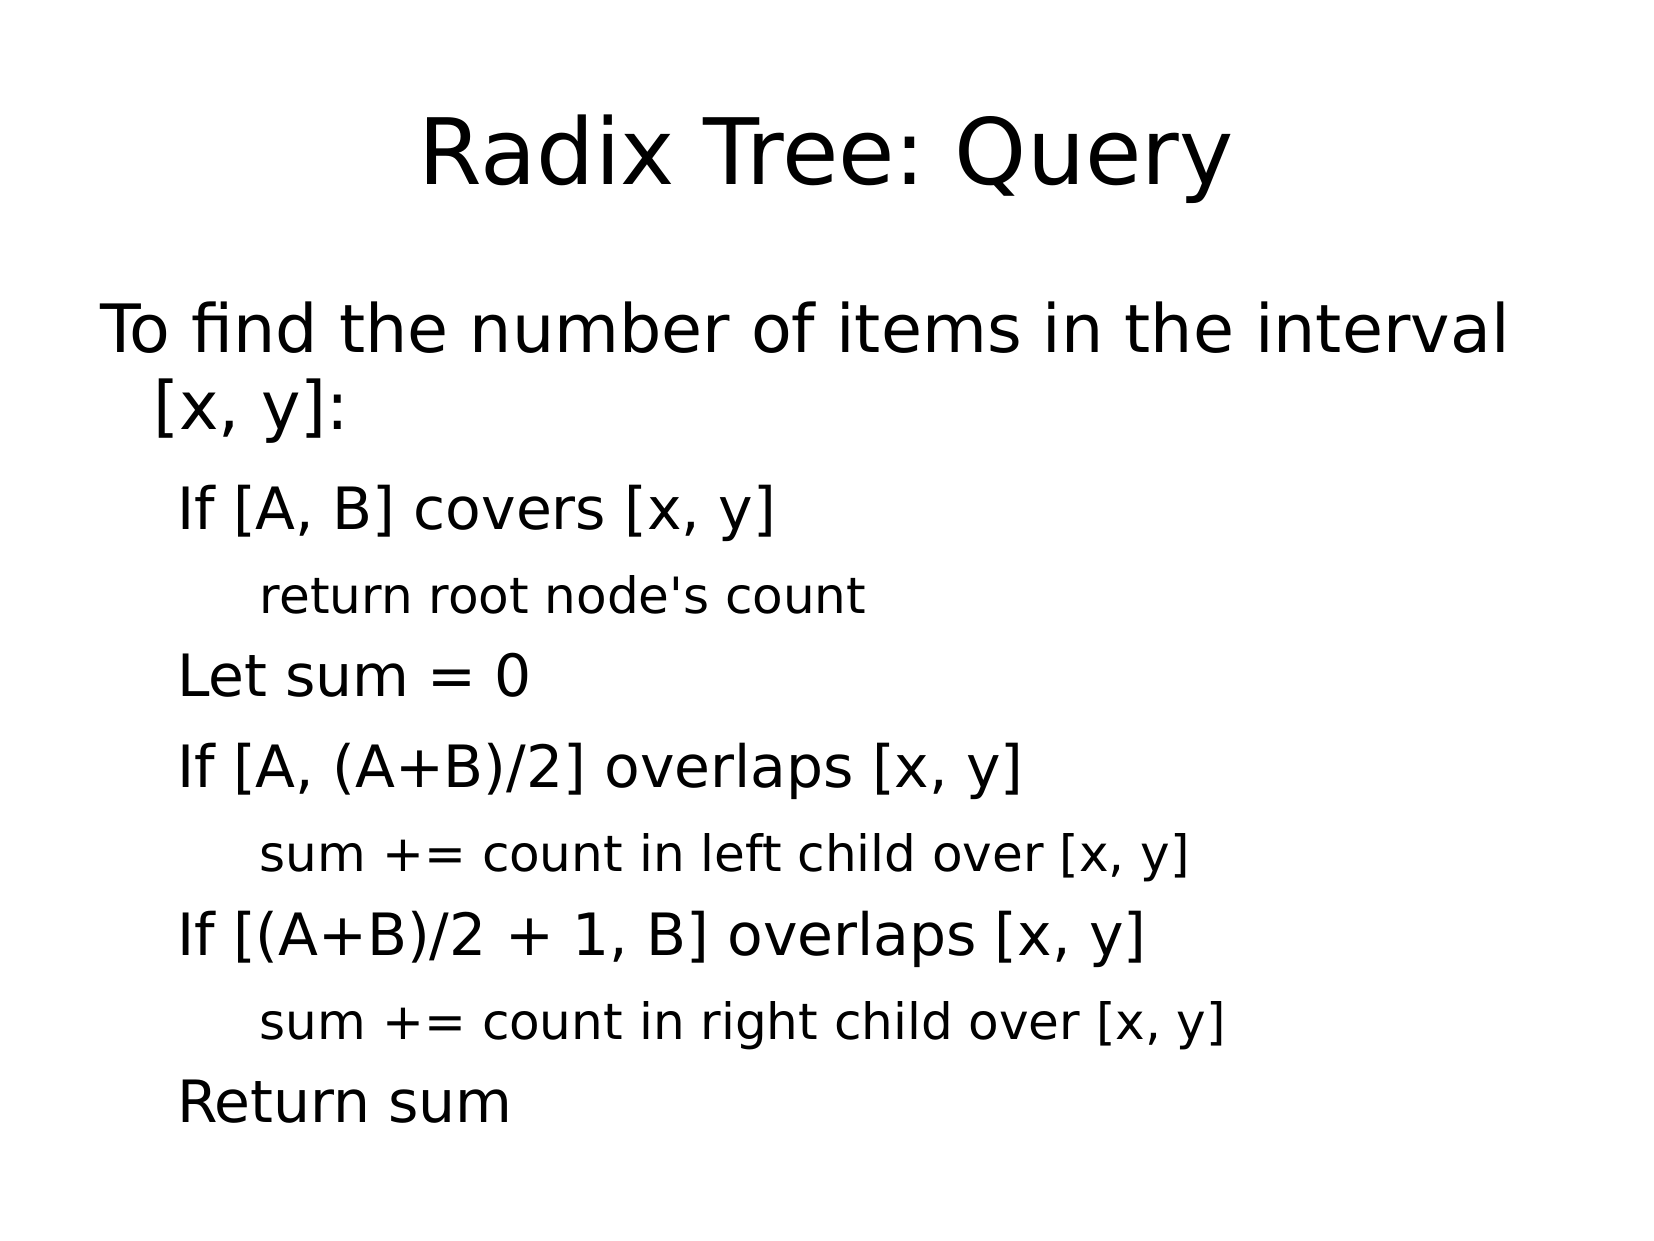

# Radix Tree: Query
To find the number of items in the interval [x, y]:
If [A, B] covers [x, y]
return root node's count
Let sum = 0
If [A, (A+B)/2] overlaps [x, y]
sum += count in left child over [x, y]
If [(A+B)/2 + 1, B] overlaps [x, y]
sum += count in right child over [x, y]
Return sum